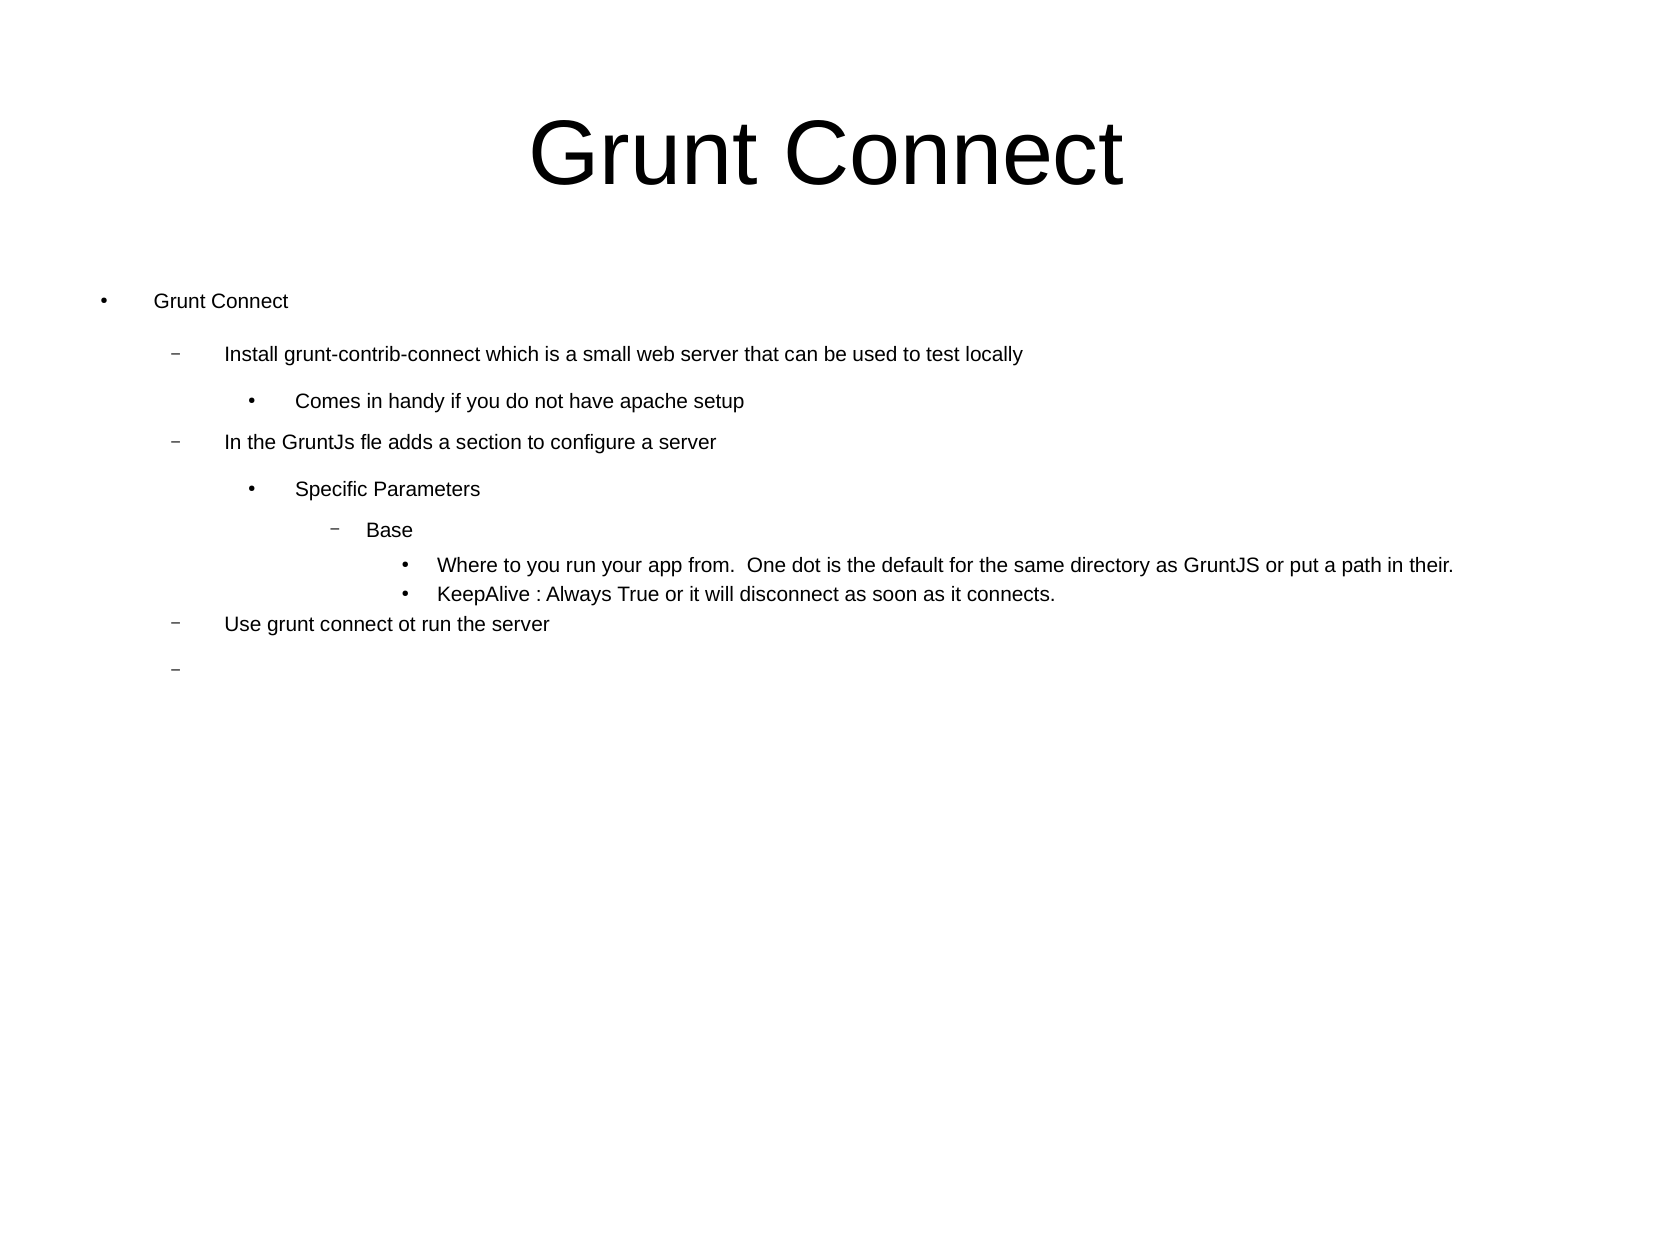

# Grunt Connect
Grunt Connect
Install grunt-contrib-connect which is a small web server that can be used to test locally
Comes in handy if you do not have apache setup
In the GruntJs fle adds a section to configure a server
Specific Parameters
Base
Where to you run your app from. One dot is the default for the same directory as GruntJS or put a path in their.
KeepAlive : Always True or it will disconnect as soon as it connects.
Use grunt connect ot run the server